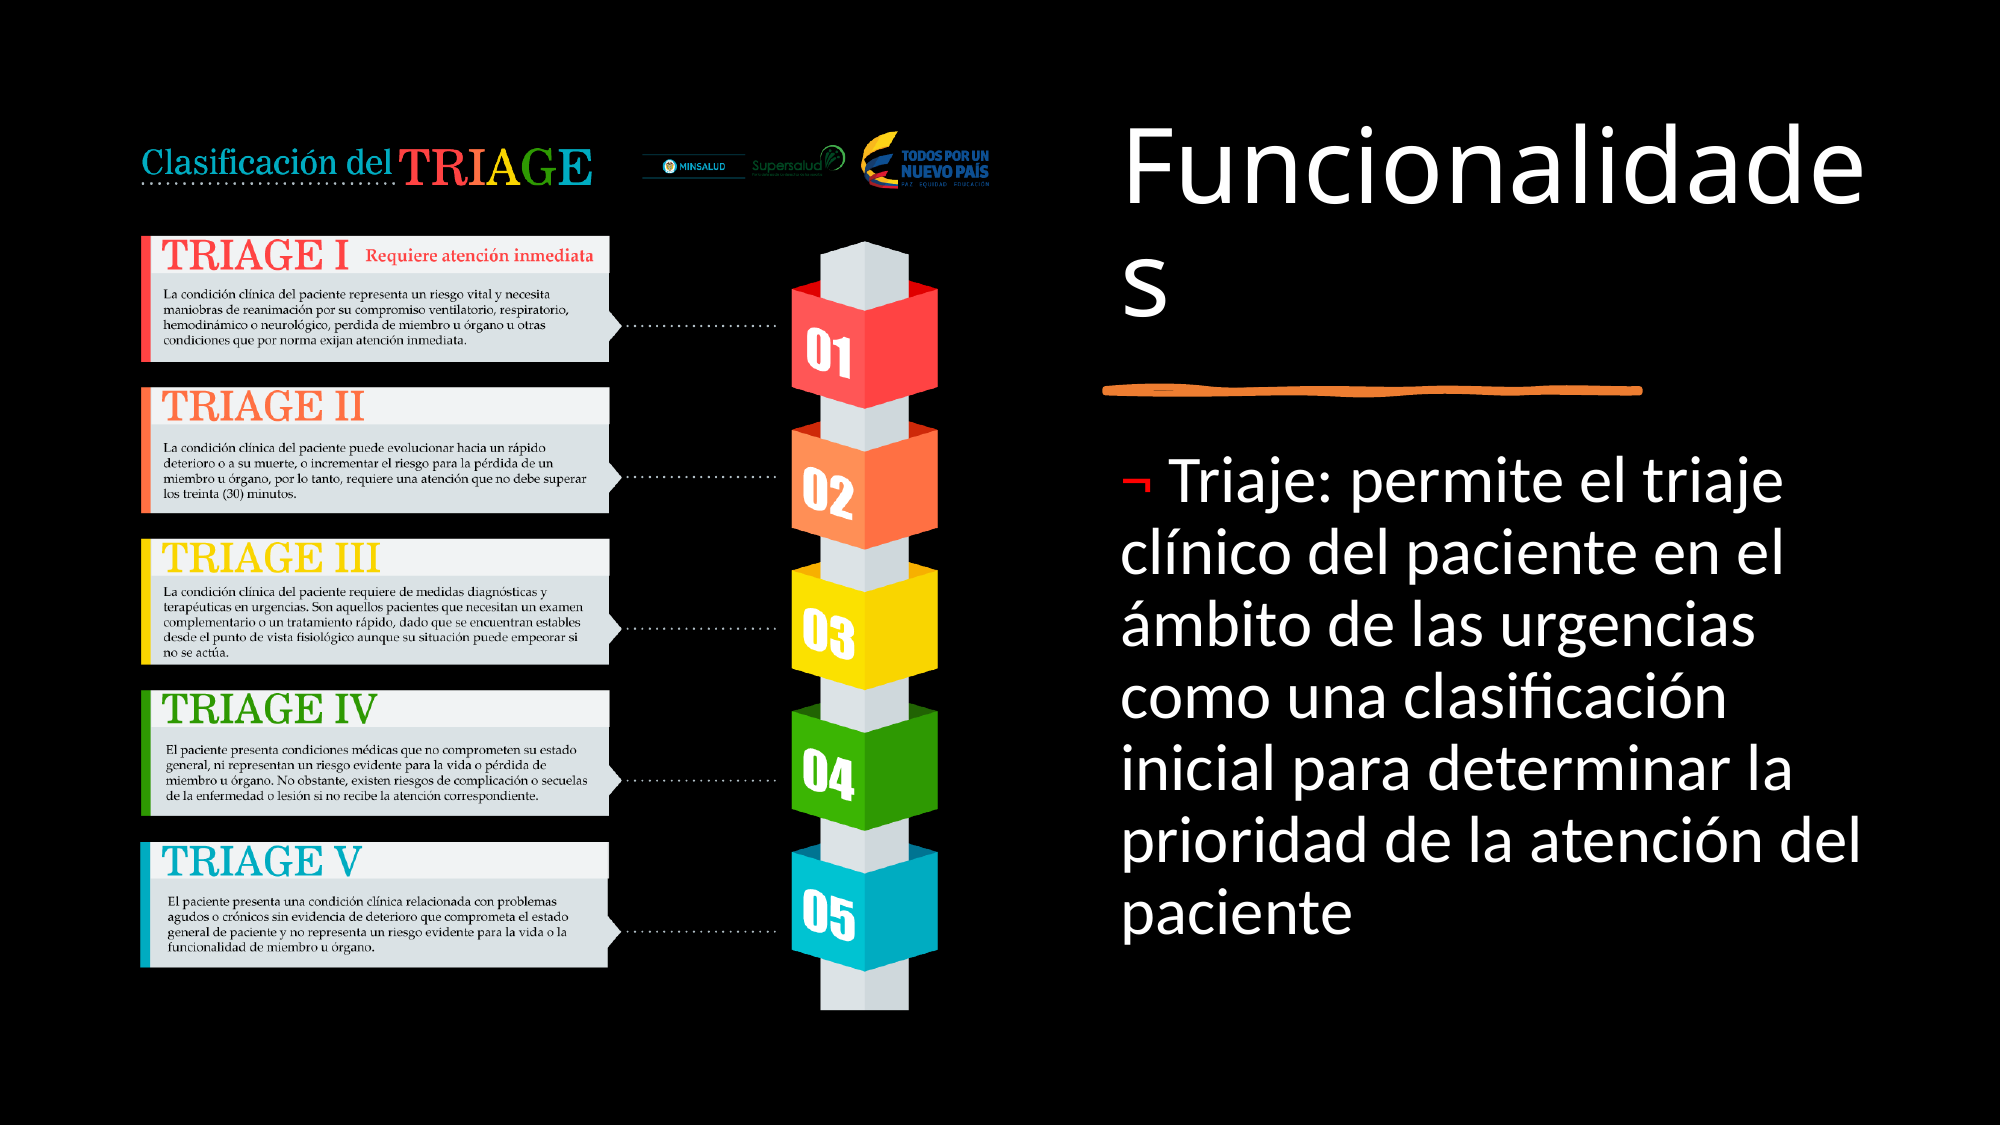

# Funcionalidades
¬ Triaje: permite el triaje clínico del paciente en el ámbito de las urgencias como una clasificación inicial para determinar la prioridad de la atención del paciente